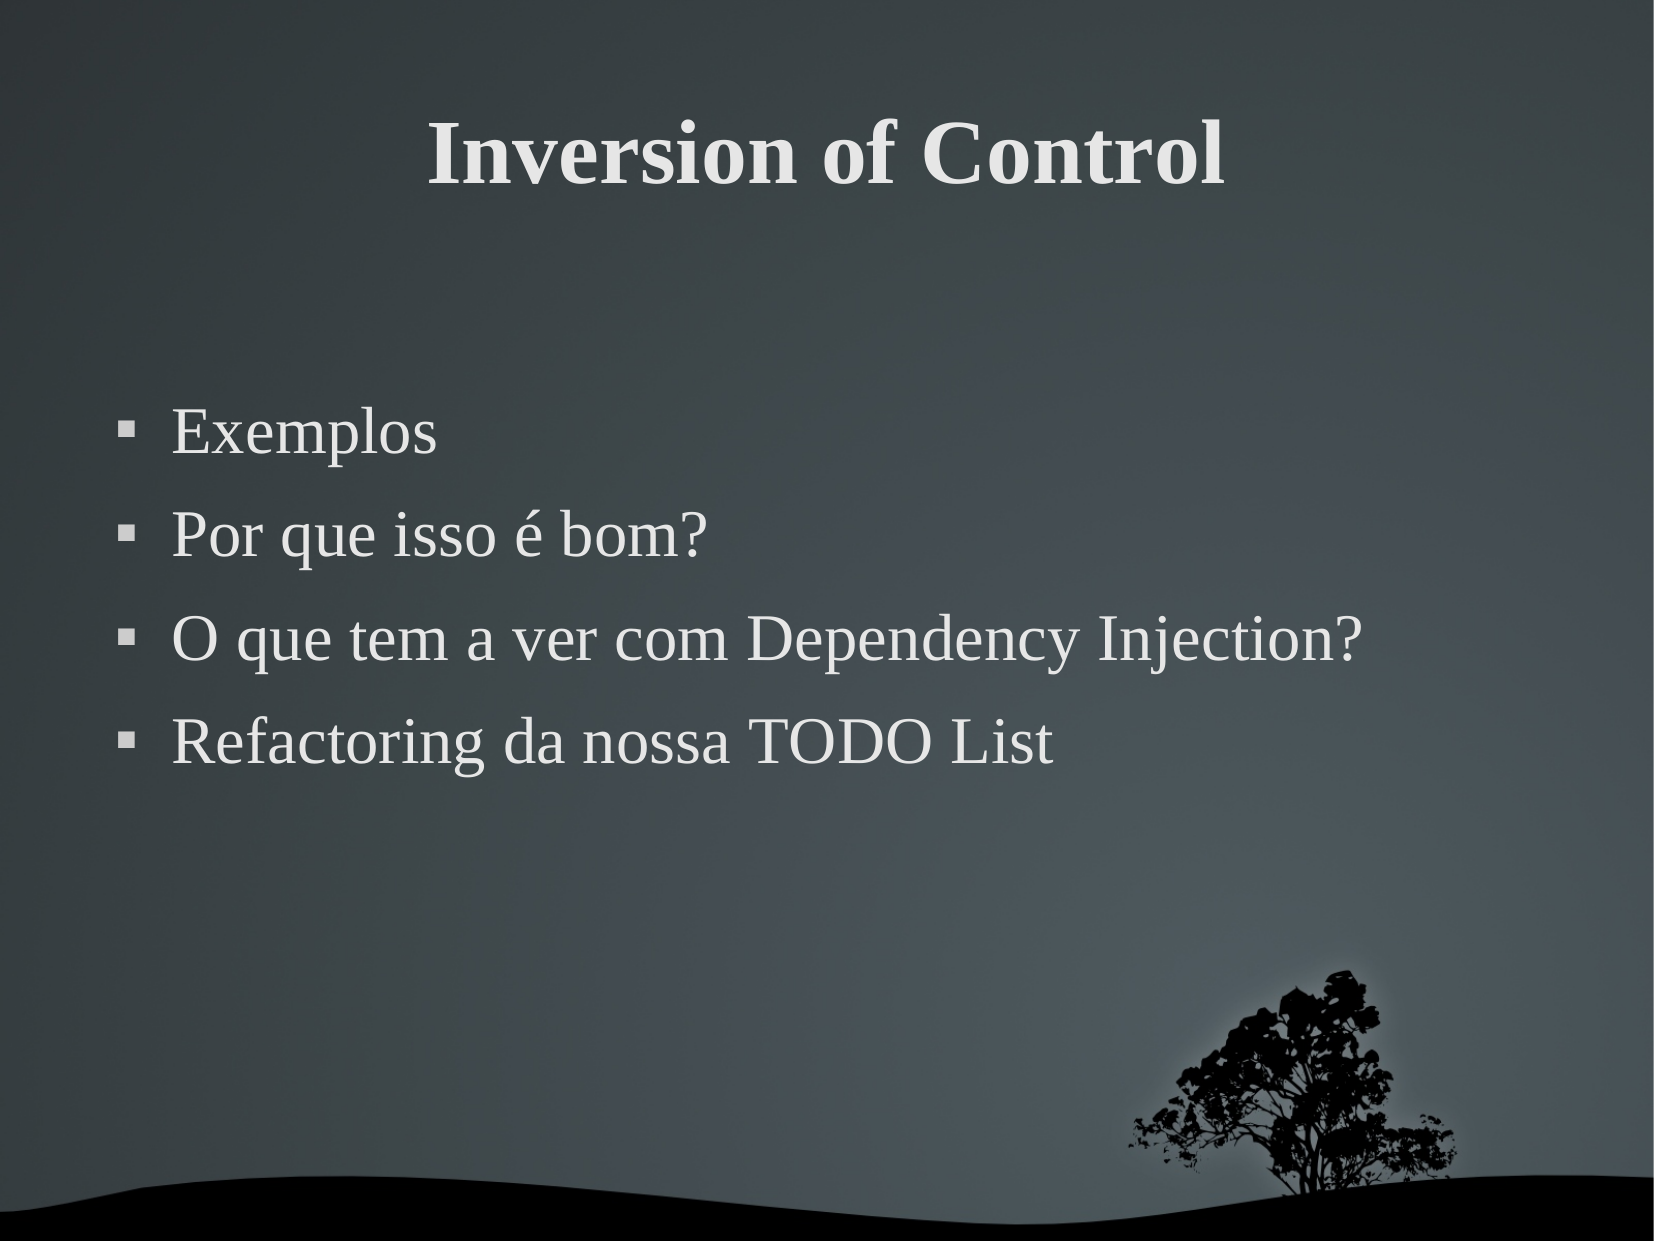

# Inversion of Control
Exemplos
Por que isso é bom?
O que tem a ver com Dependency Injection?
Refactoring da nossa TODO List